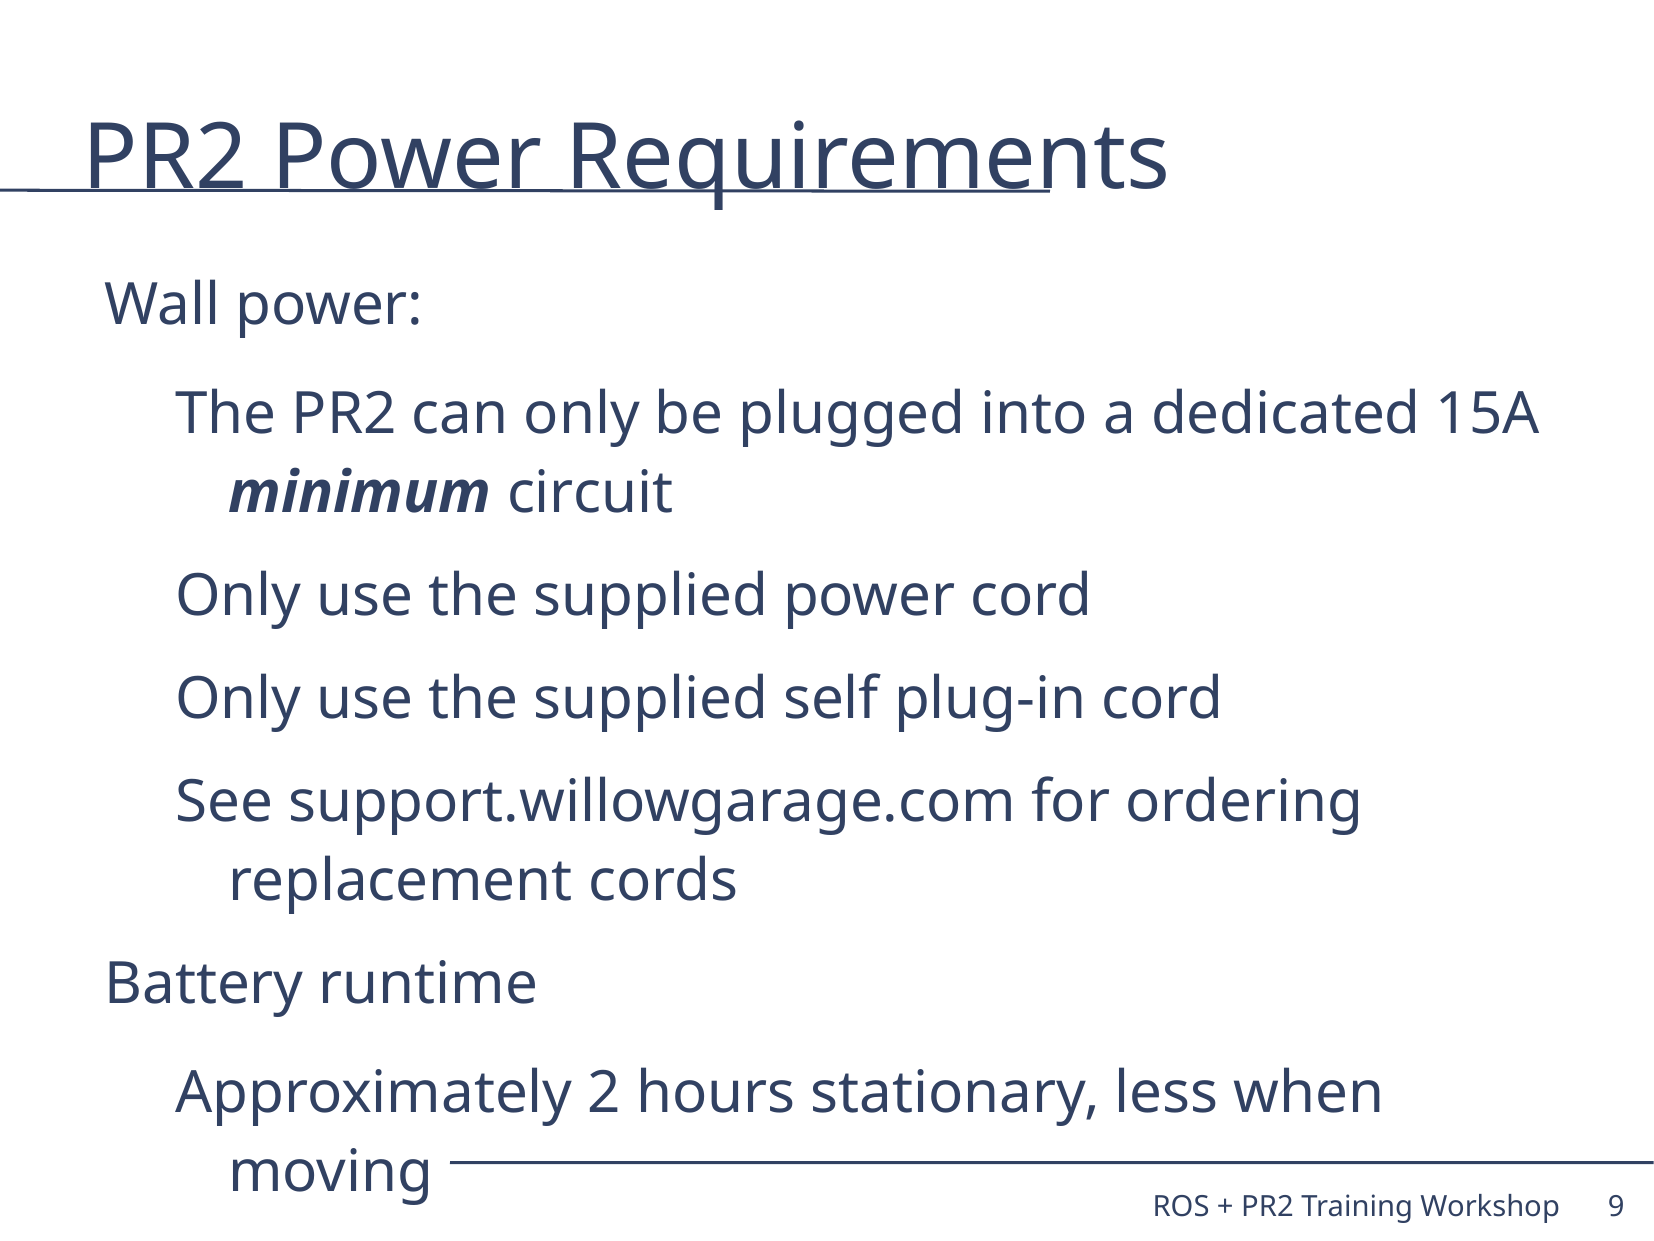

# PR2 Power Requirements
Wall power:
The PR2 can only be plugged into a dedicated 15A minimum circuit
Only use the supplied power cord
Only use the supplied self plug-in cord
See support.willowgarage.com for ordering replacement cords
Battery runtime
Approximately 2 hours stationary, less when moving